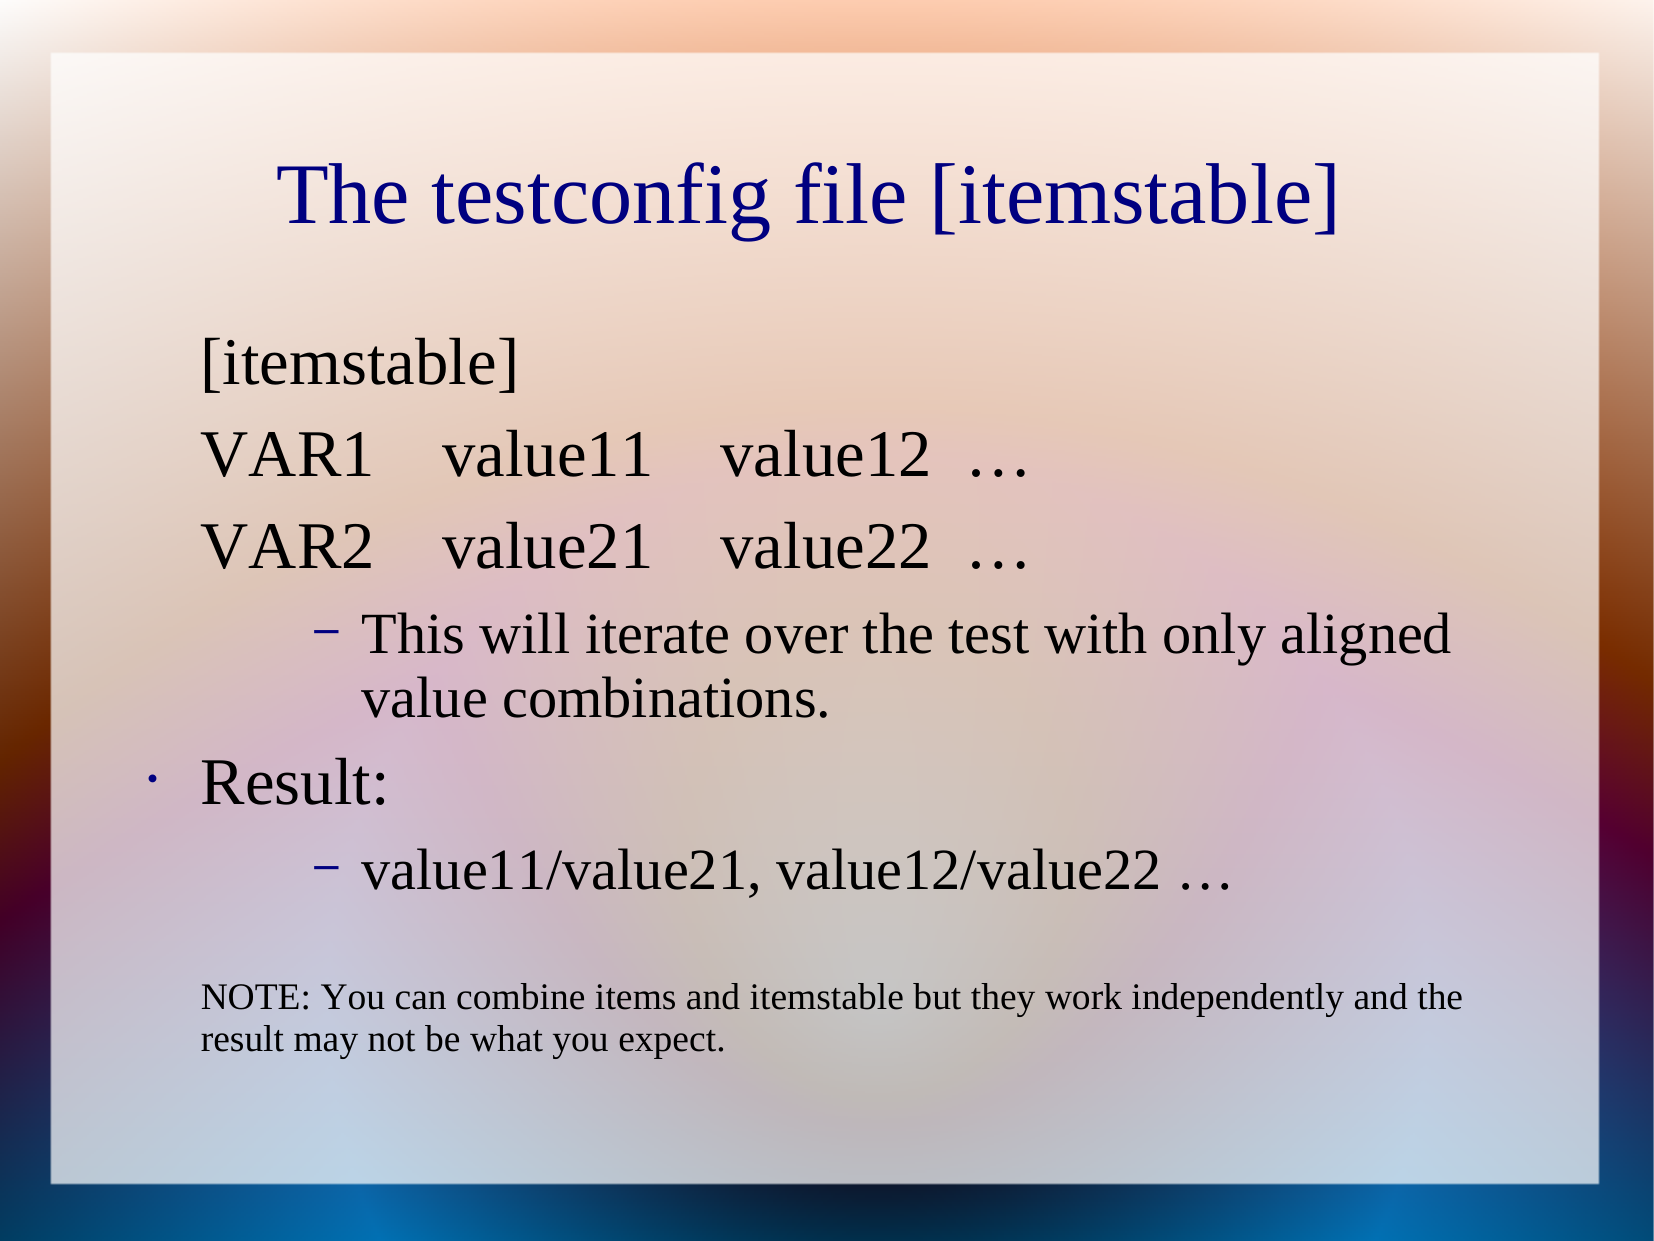

# The testconfig file [itemstable]
[itemstable]
VAR1 value11 value12 …
VAR2 value21 value22 …
This will iterate over the test with only aligned value combinations.
Result:
value11/value21, value12/value22 …
NOTE: You can combine items and itemstable but they work independently and the result may not be what you expect.